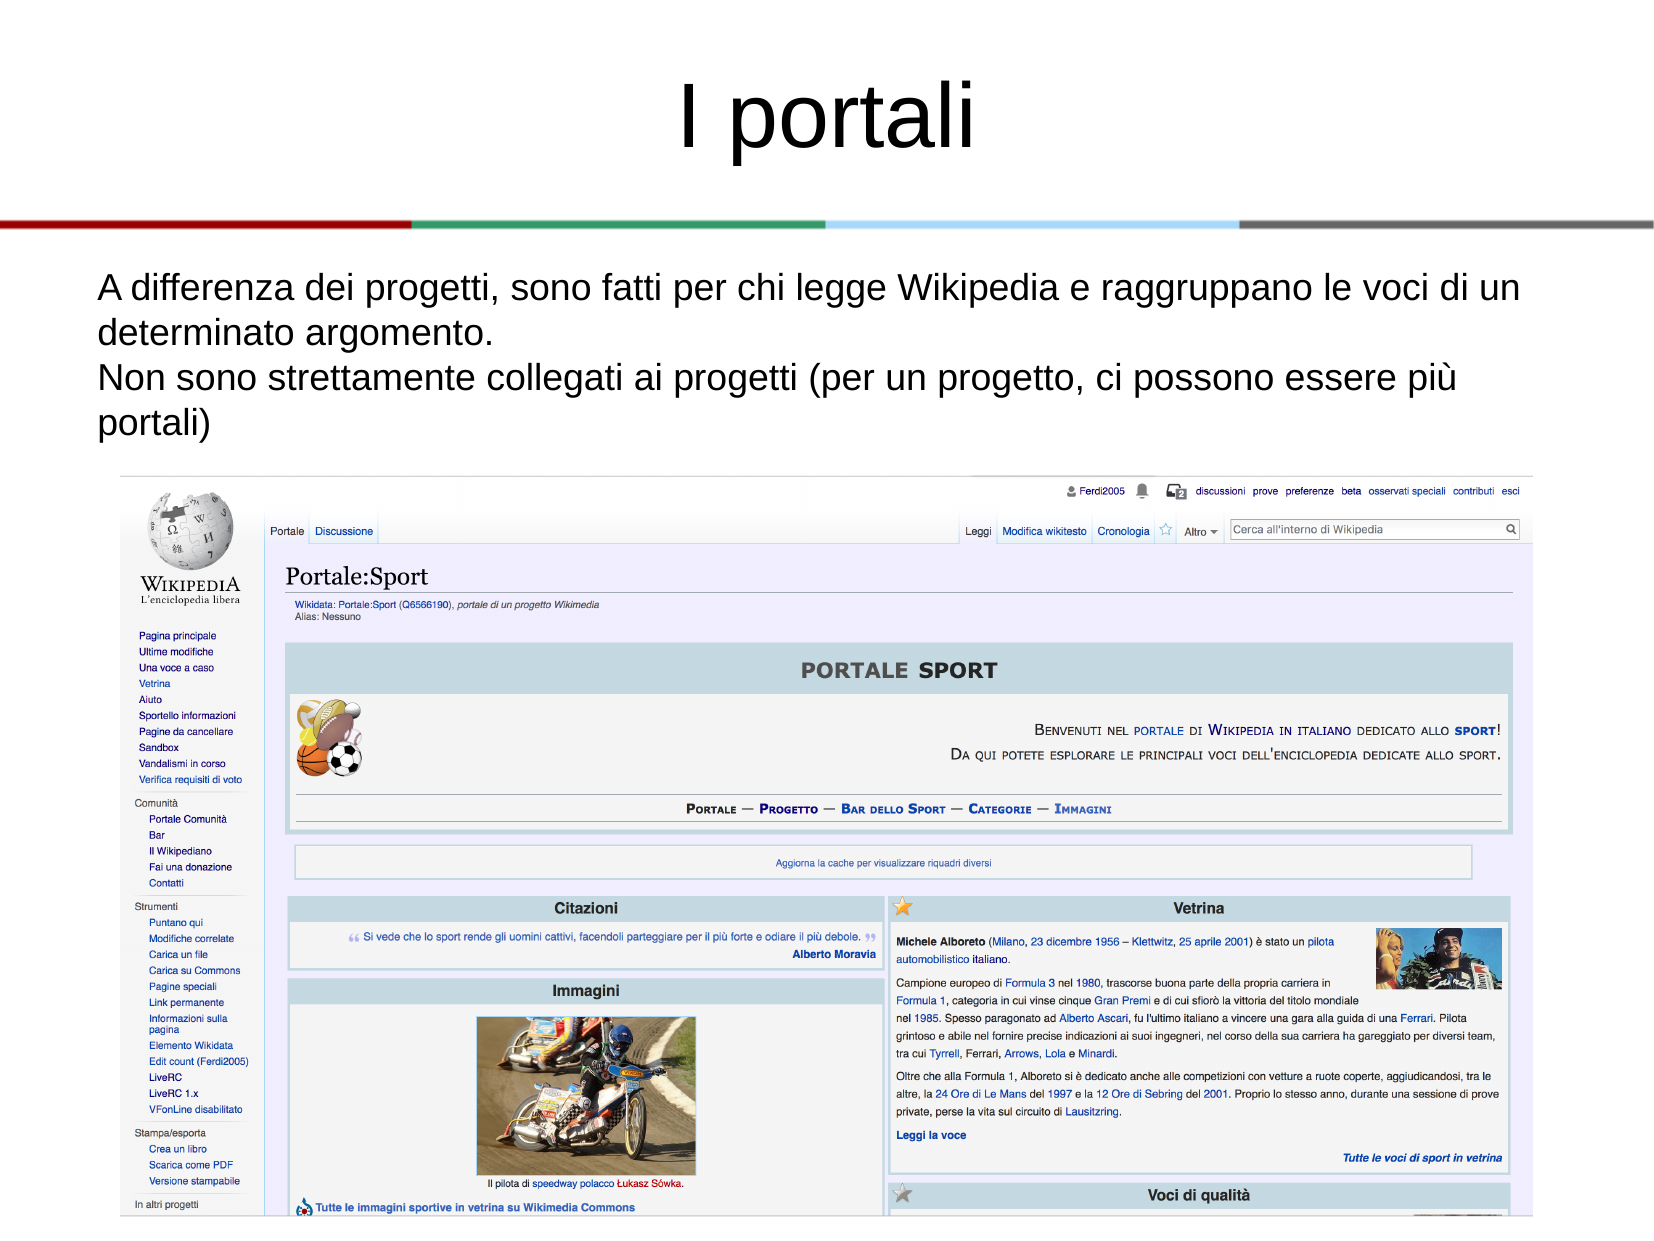

I portali
A differenza dei progetti, sono fatti per chi legge Wikipedia e raggruppano le voci di un determinato argomento.
Non sono strettamente collegati ai progetti (per un progetto, ci possono essere più portali)